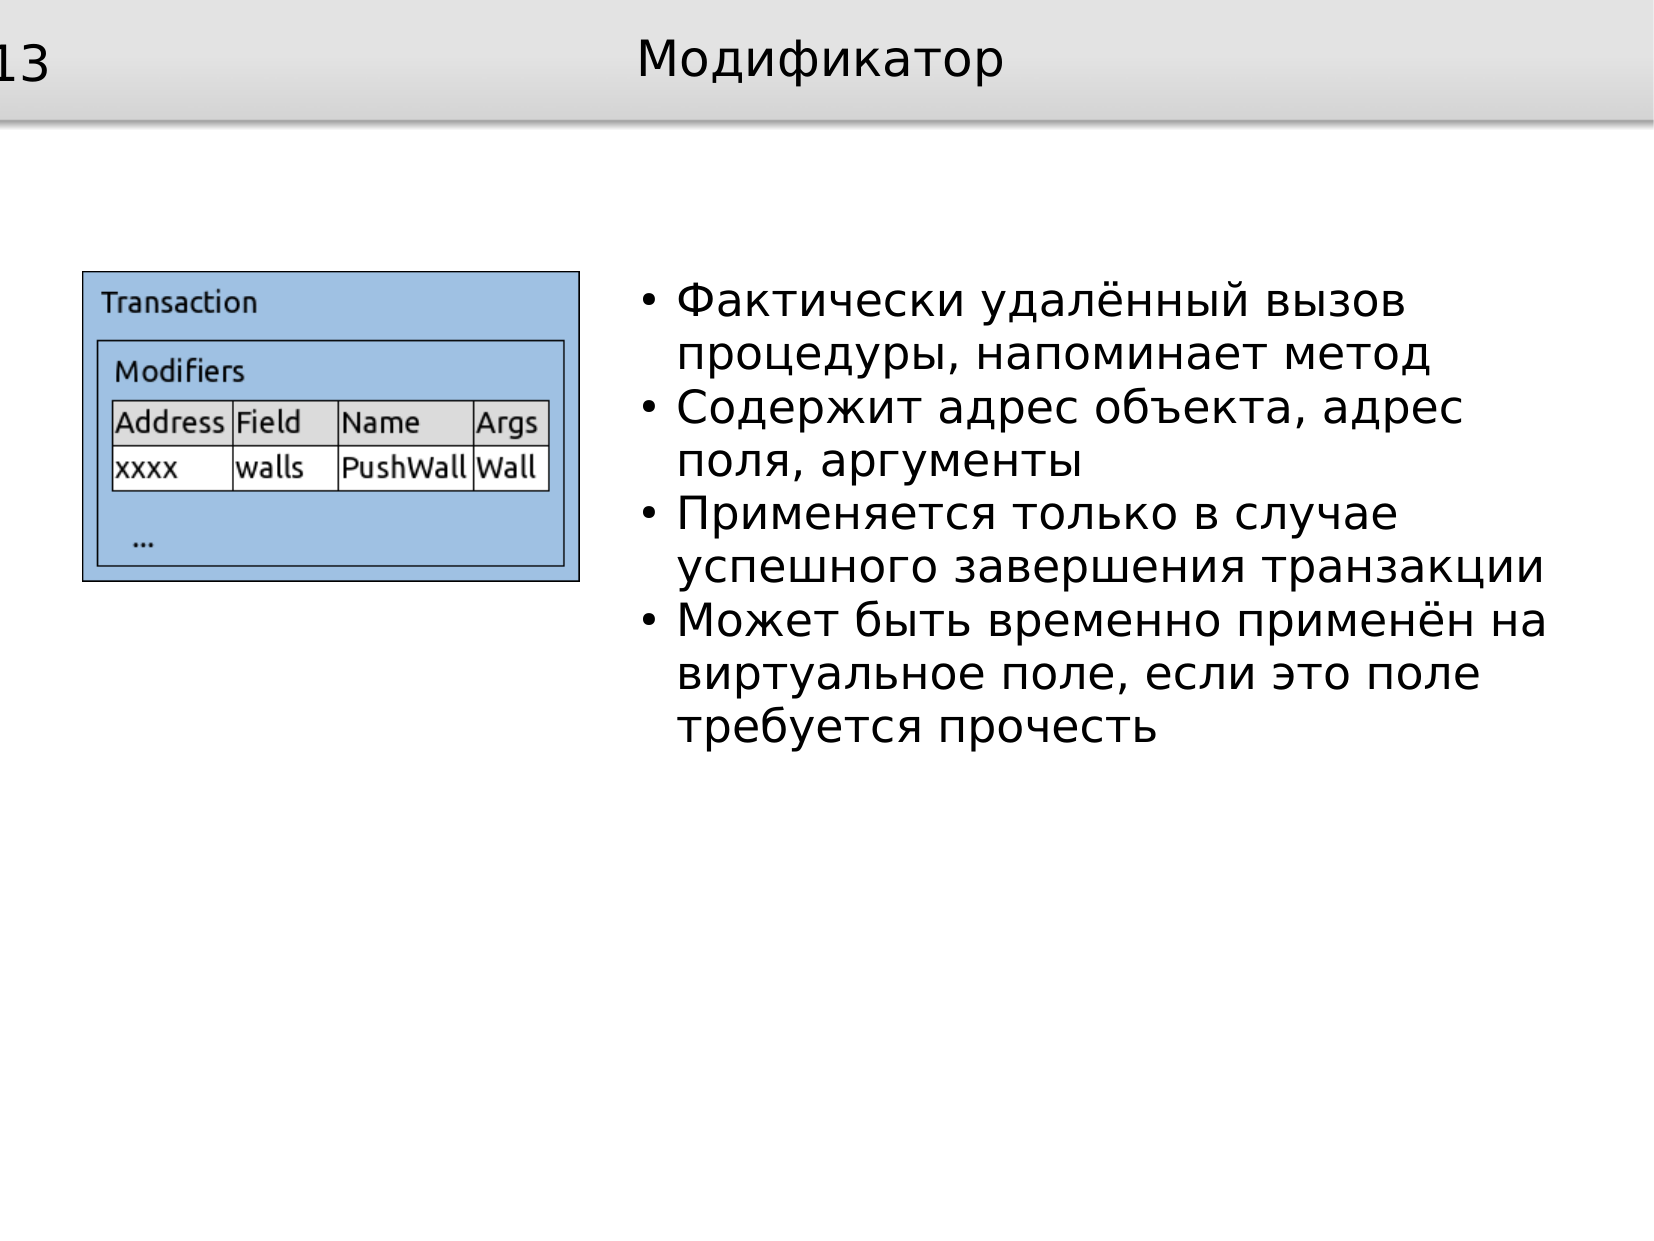

# Модификатор
Фактически удалённый вызов процедуры, напоминает метод
Содержит адрес объекта, адрес поля, аргументы
Применяется только в случае успешного завершения транзакции
Может быть временно применён на виртуальное поле, если это поле требуется прочесть